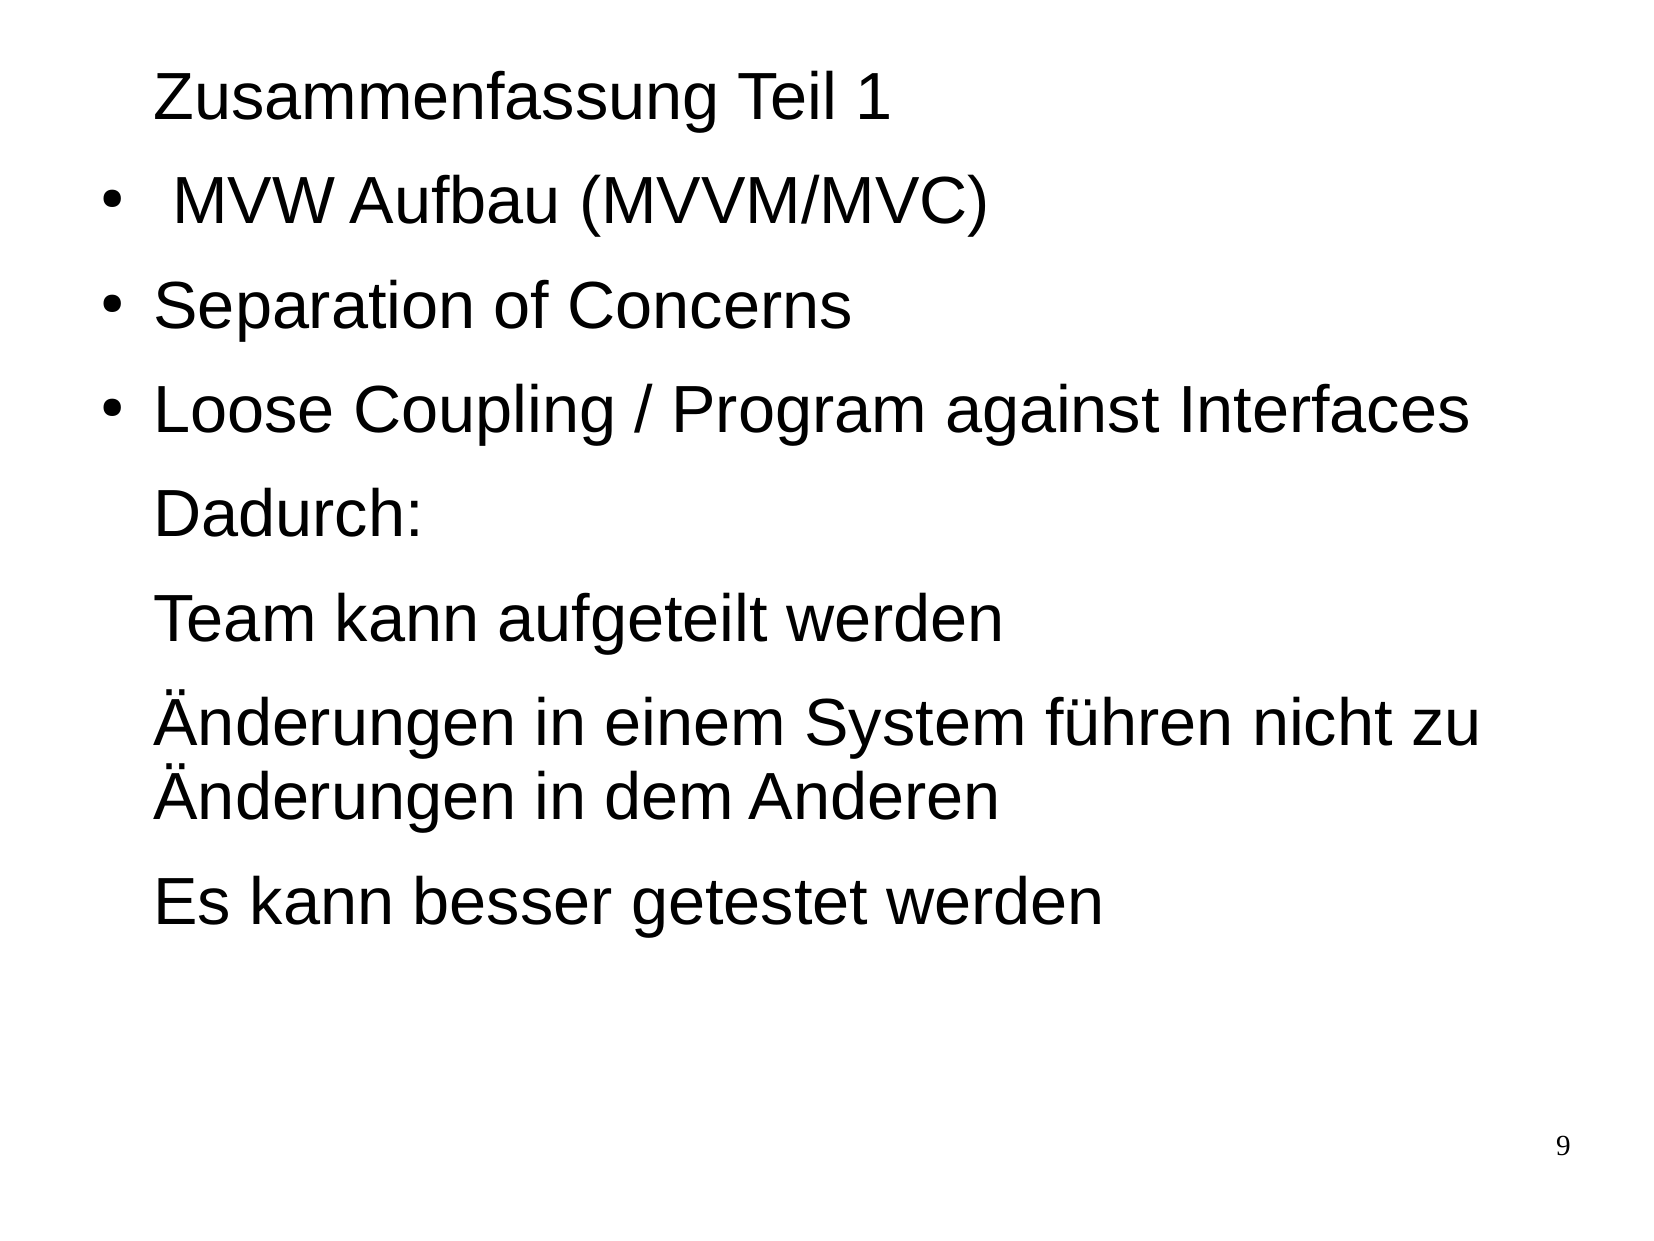

# Zusammenfassung Teil 1
 MVW Aufbau (MVVM/MVC)
Separation of Concerns
Loose Coupling / Program against Interfaces
Dadurch:
Team kann aufgeteilt werden
Änderungen in einem System führen nicht zu Änderungen in dem Anderen
Es kann besser getestet werden
9